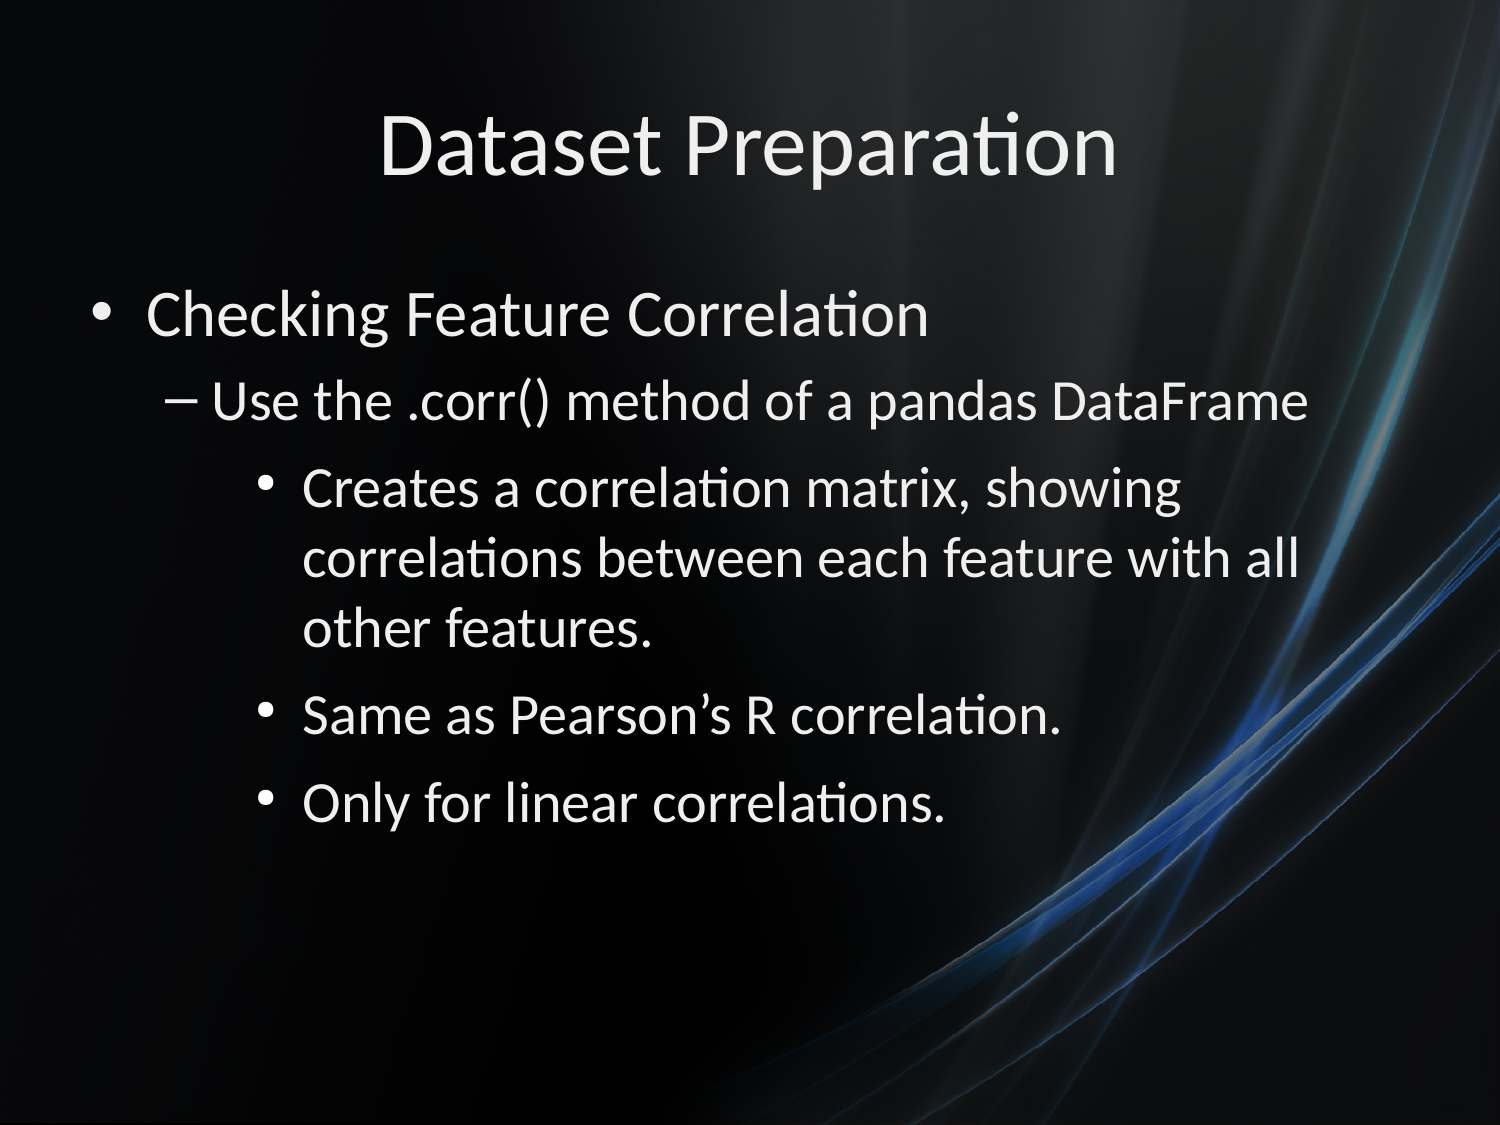

# Dataset Preparation
Checking Feature Correlation
Use the .corr() method of a pandas DataFrame
Creates a correlation matrix, showing correlations between each feature with all other features.
Same as Pearson’s R correlation.
Only for linear correlations.